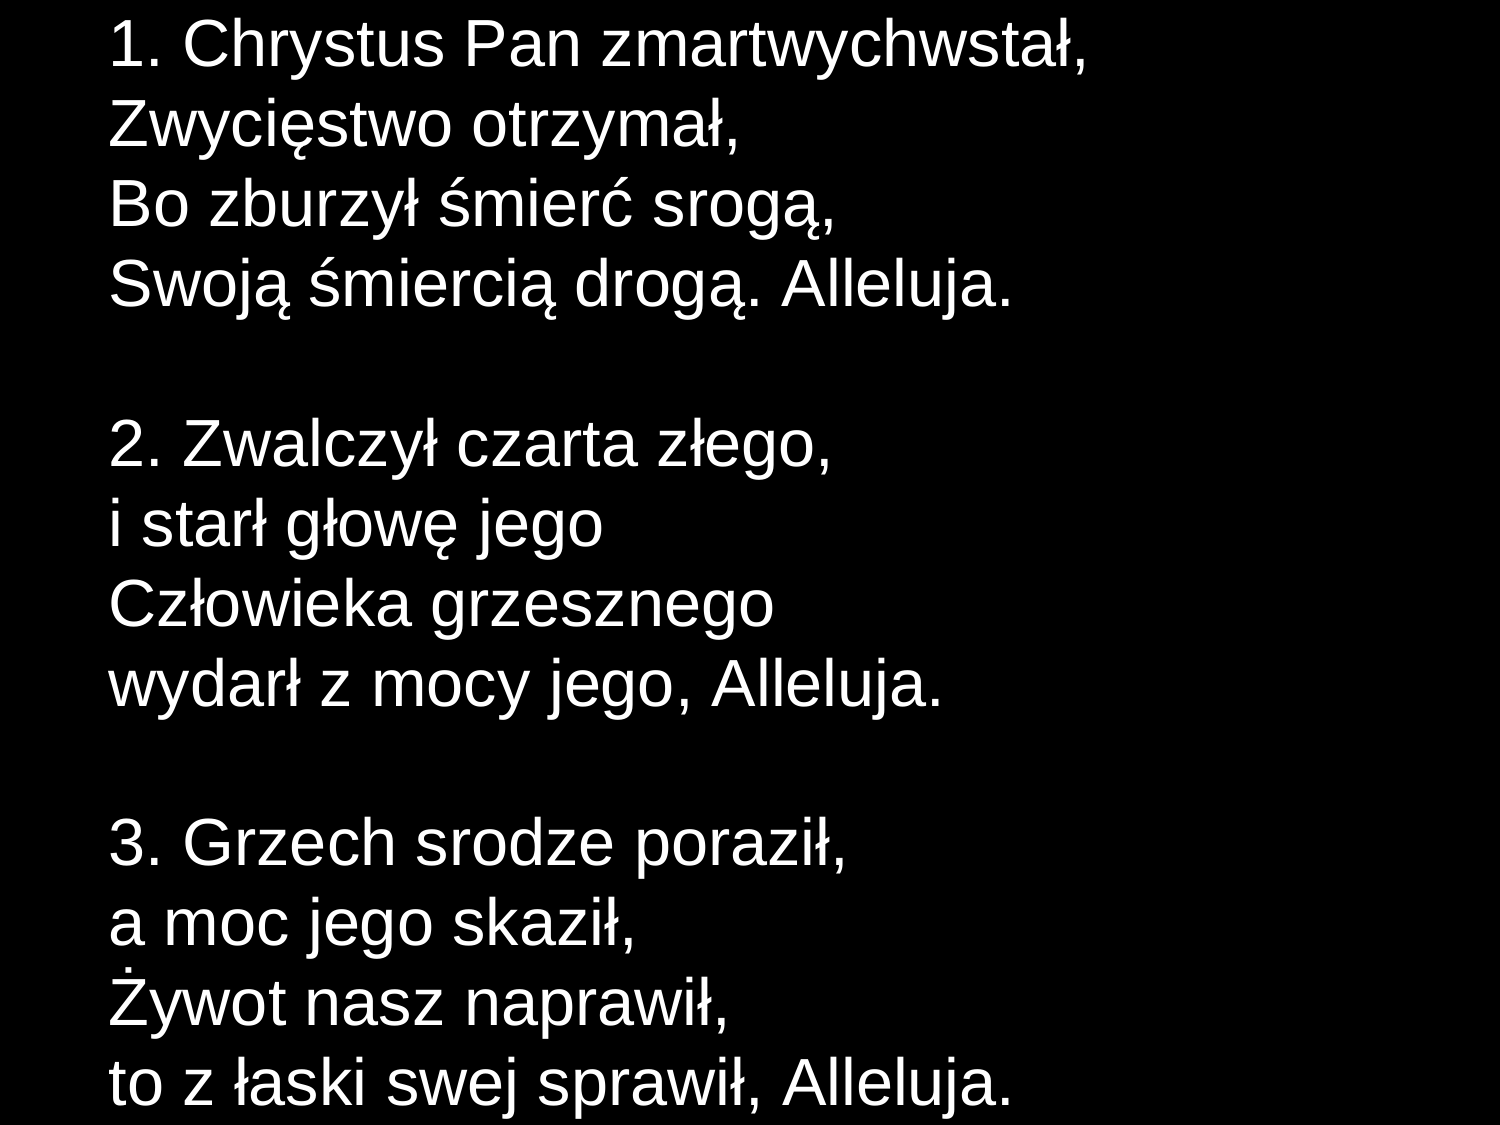

1. Chrystus Pan zmartwychwstał,
Zwycięstwo otrzymał,
Bo zburzył śmierć srogą,
Swoją śmiercią drogą. Alleluja.
2. Zwalczył czarta złego,
i starł głowę jego
Człowieka grzesznego
wydarł z mocy jego, Alleluja.
3. Grzech srodze poraził,
a moc jego skaził,
Żywot nasz naprawił,
to z łaski swej sprawił, Alleluja.